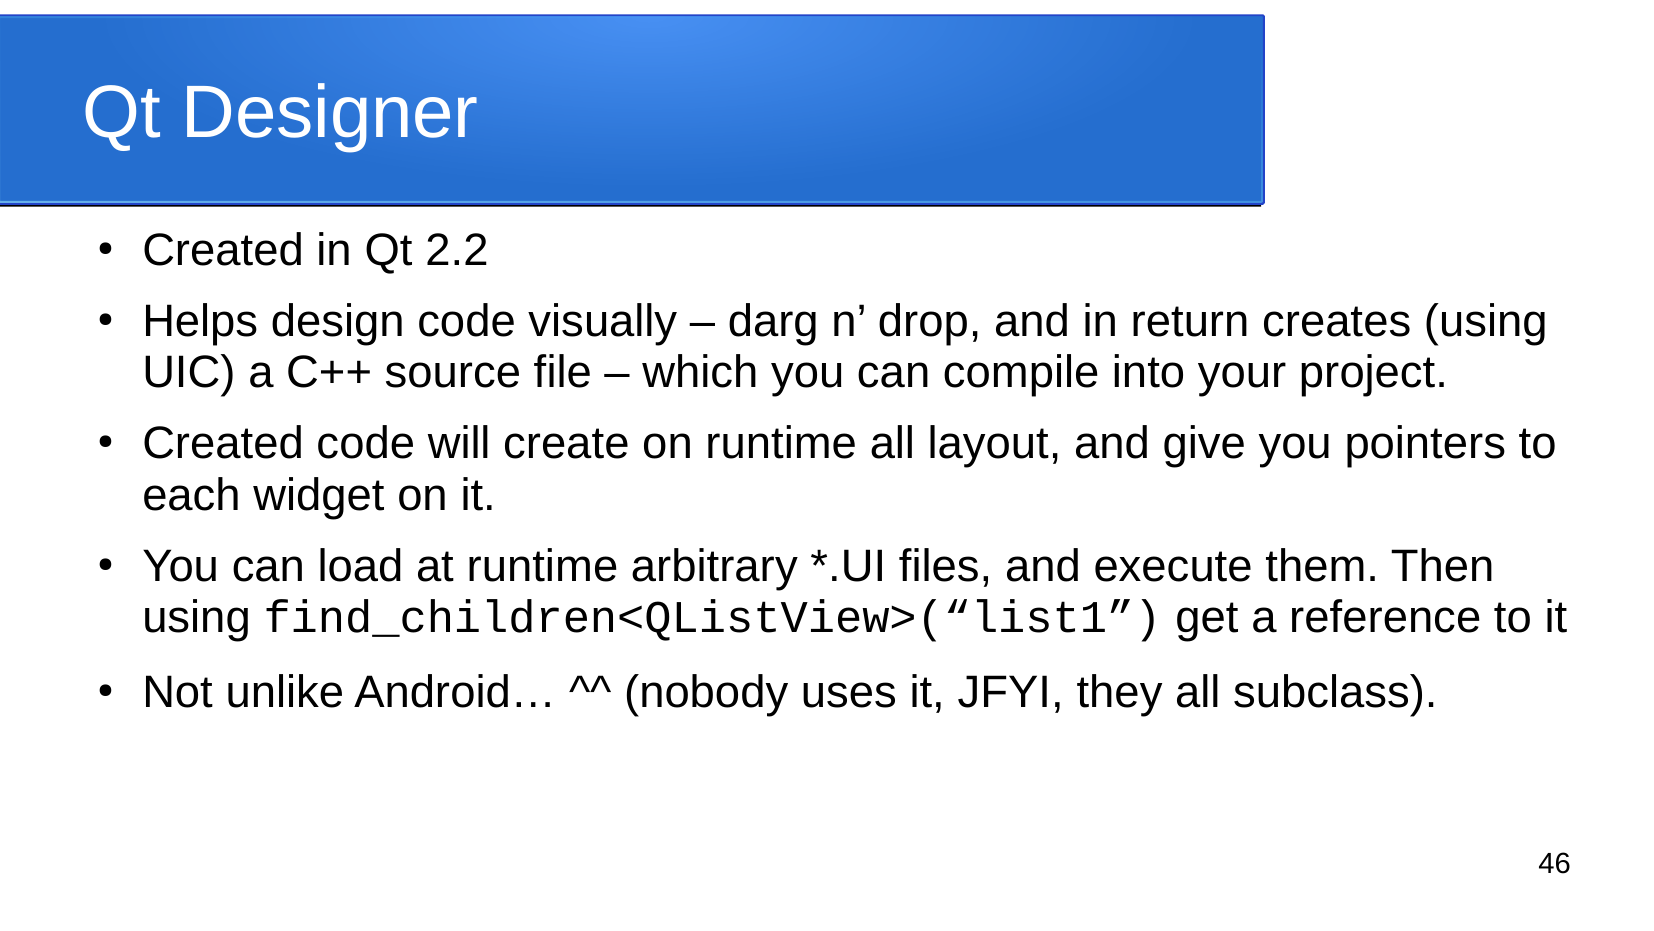

# Qt Designer
Created in Qt 2.2
Helps design code visually – darg n’ drop, and in return creates (using UIC) a C++ source file – which you can compile into your project.
Created code will create on runtime all layout, and give you pointers to each widget on it.
You can load at runtime arbitrary *.UI files, and execute them. Then using find_children<QListView>(“list1”) get a reference to it
Not unlike Android… ^^ (nobody uses it, JFYI, they all subclass).
46